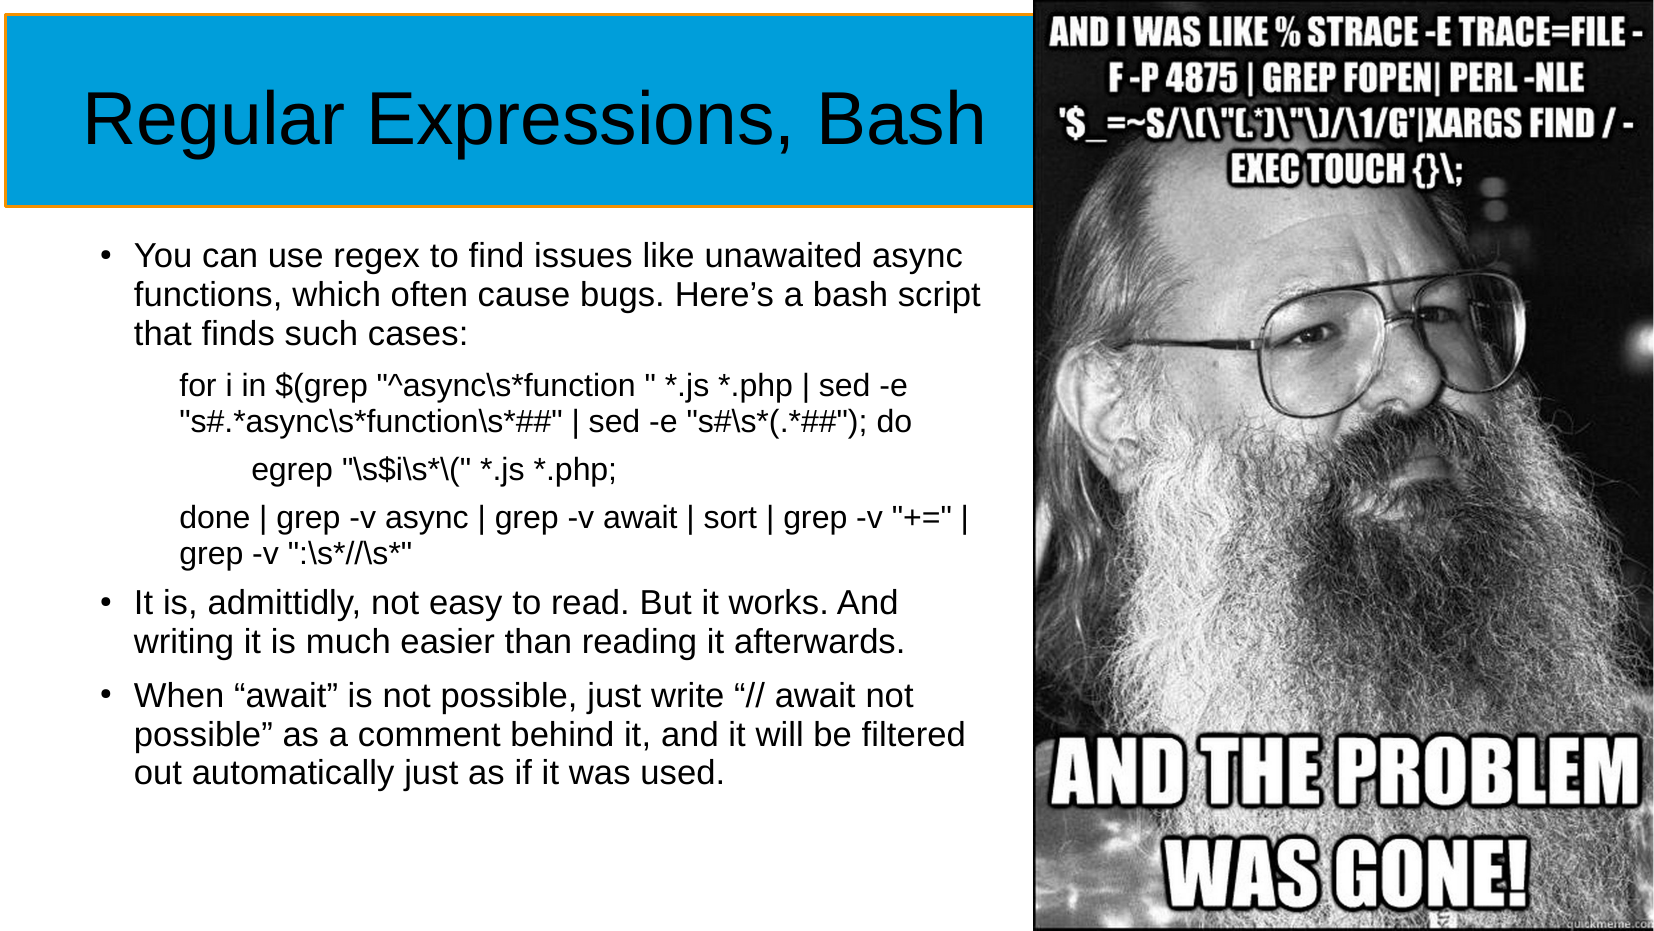

# Regular Expressions, Bash
You can use regex to find issues like unawaited async functions, which often cause bugs. Here’s a bash script that finds such cases:
for i in $(grep "^async\s*function " *.js *.php | sed -e "s#.*async\s*function\s*##" | sed -e "s#\s*(.*##"); do
 egrep "\s$i\s*\(" *.js *.php;
done | grep -v async | grep -v await | sort | grep -v "+=" | grep -v ":\s*//\s*"
It is, admittidly, not easy to read. But it works. And writing it is much easier than reading it afterwards.
When “await” is not possible, just write “// await not possible” as a comment behind it, and it will be filtered out automatically just as if it was used.